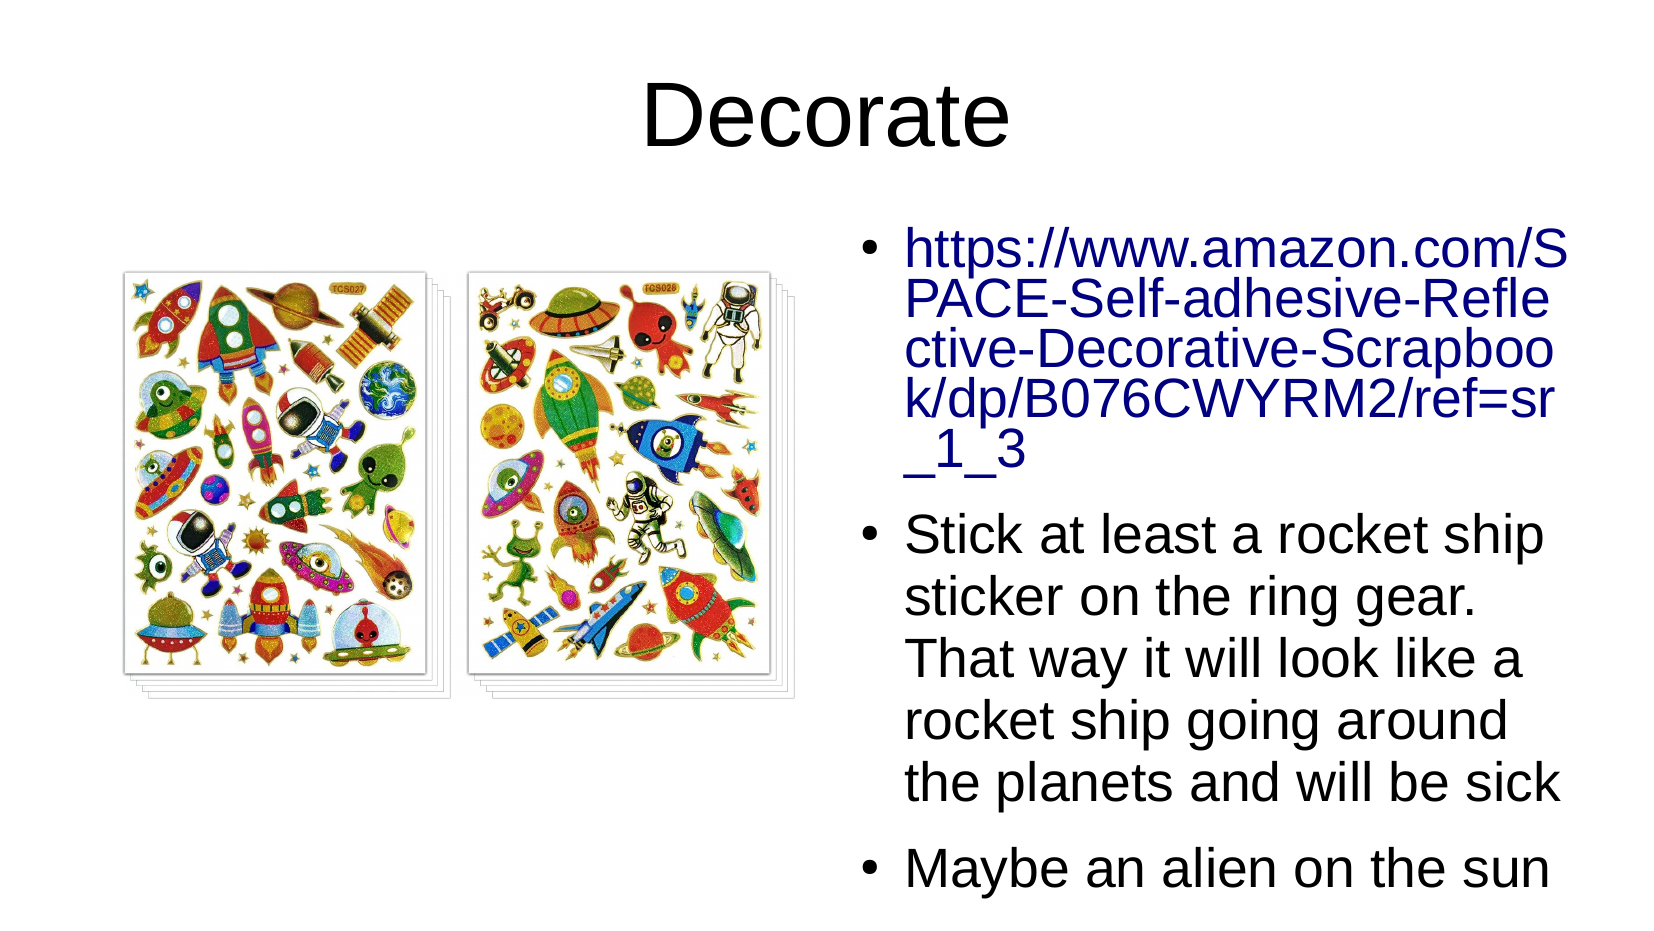

# Decorate
https://www.amazon.com/SPACE-Self-adhesive-Reflective-Decorative-Scrapbook/dp/B076CWYRM2/ref=sr_1_3
Stick at least a rocket ship sticker on the ring gear. That way it will look like a rocket ship going around the planets and will be sick
Maybe an alien on the sun